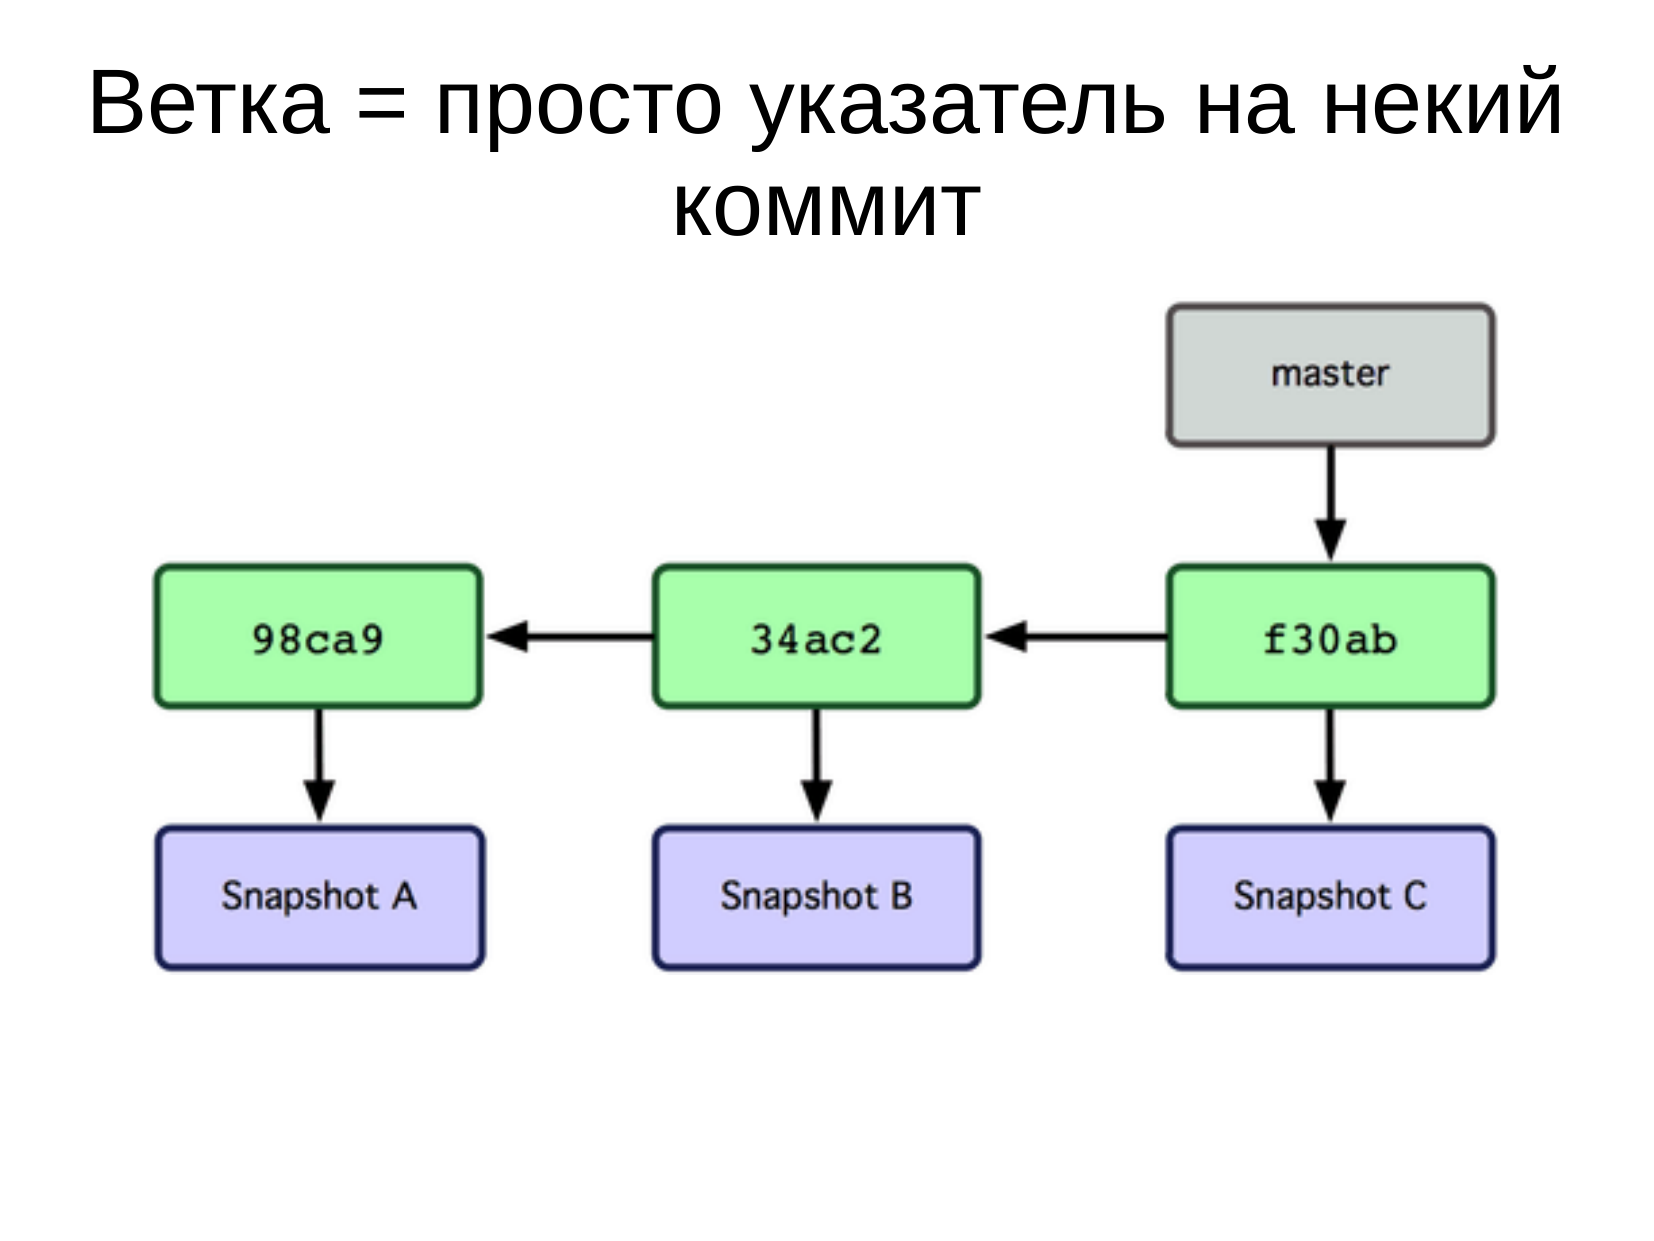

# Ветка = просто указатель на некий коммит